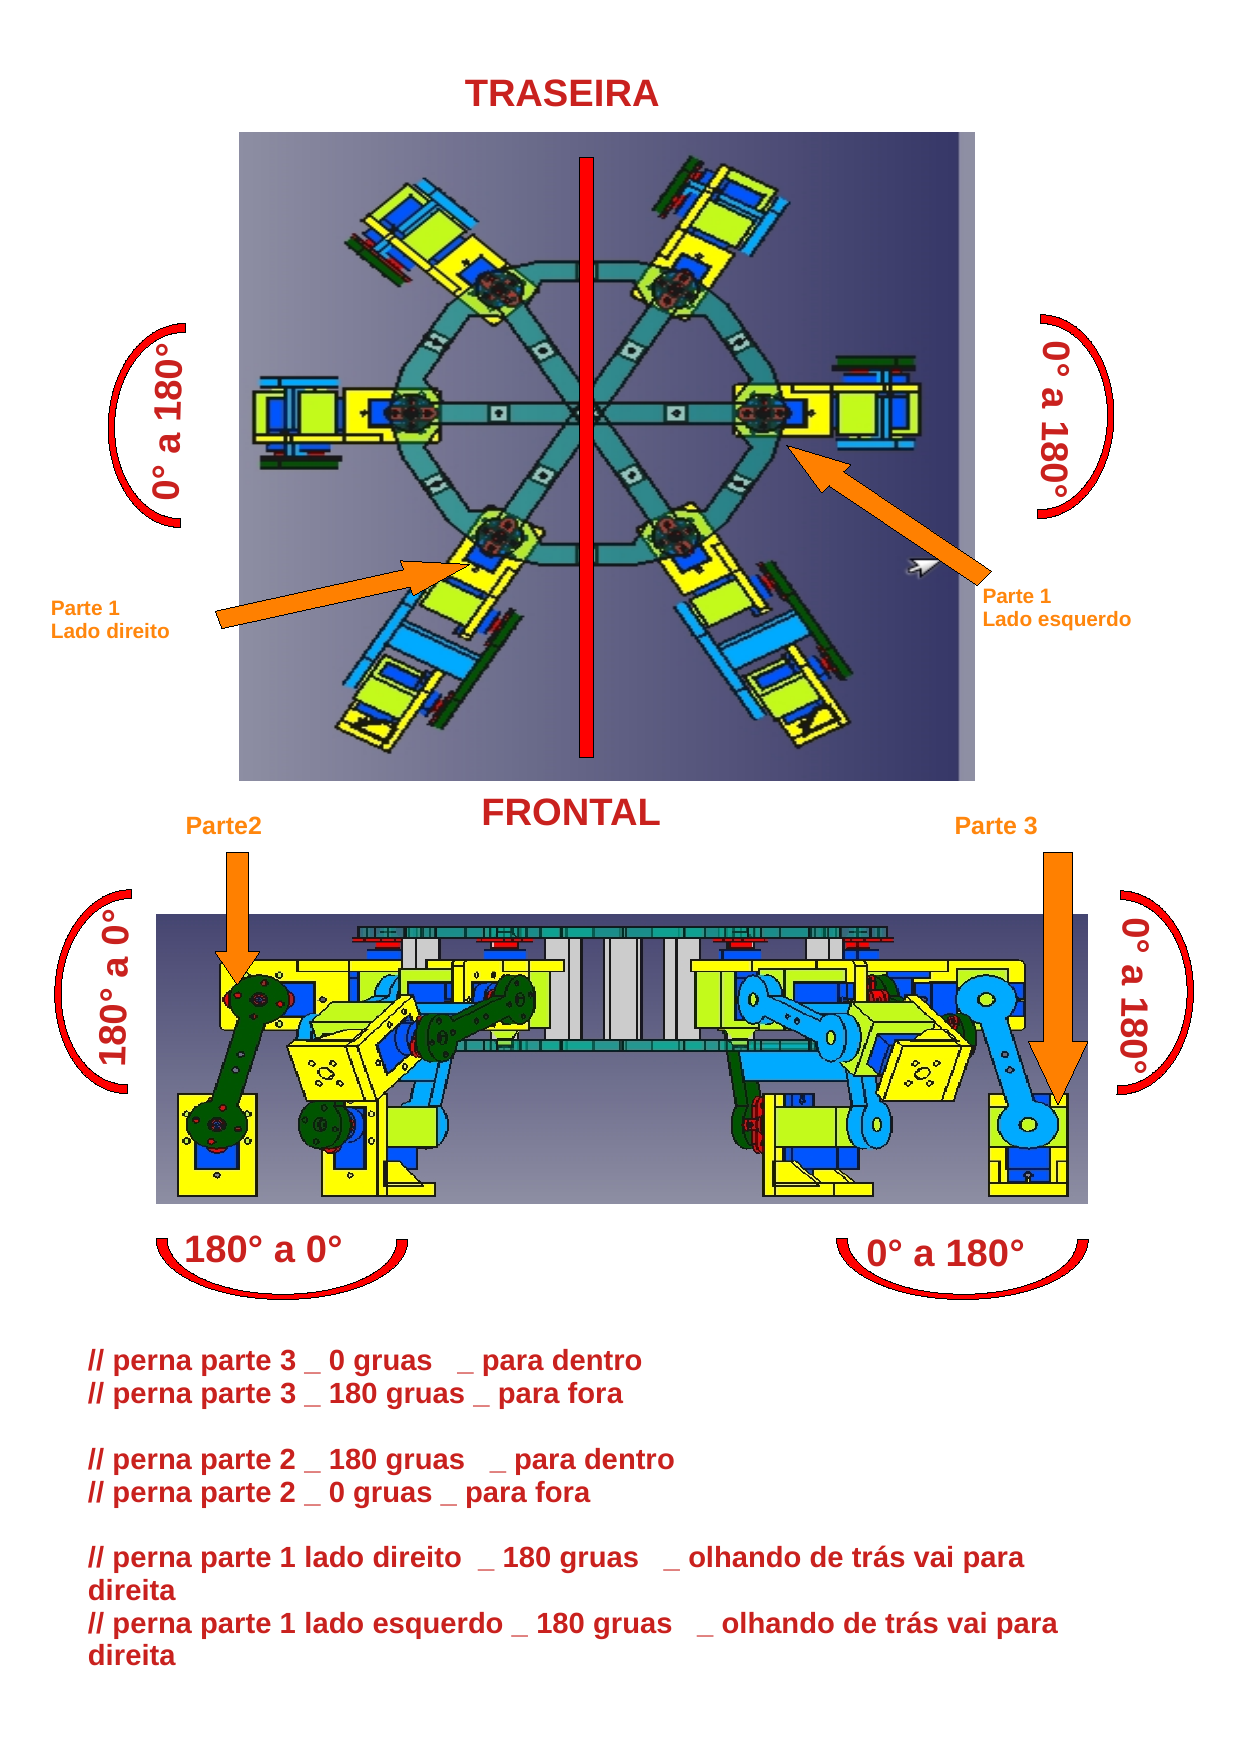

TRASEIRA
0° a 180°
0° a 180°
Parte 1
Lado esquerdo
Parte 1
Lado direito
FRONTAL
Parte2
Parte 3
180° a 0°
0° a 180°
180° a 0°
0° a 180°
// perna parte 3 _ 0 gruas _ para dentro
// perna parte 3 _ 180 gruas _ para fora
// perna parte 2 _ 180 gruas _ para dentro
// perna parte 2 _ 0 gruas _ para fora
// perna parte 1 lado direito _ 180 gruas _ olhando de trás vai para direita
// perna parte 1 lado esquerdo _ 180 gruas _ olhando de trás vai para direita